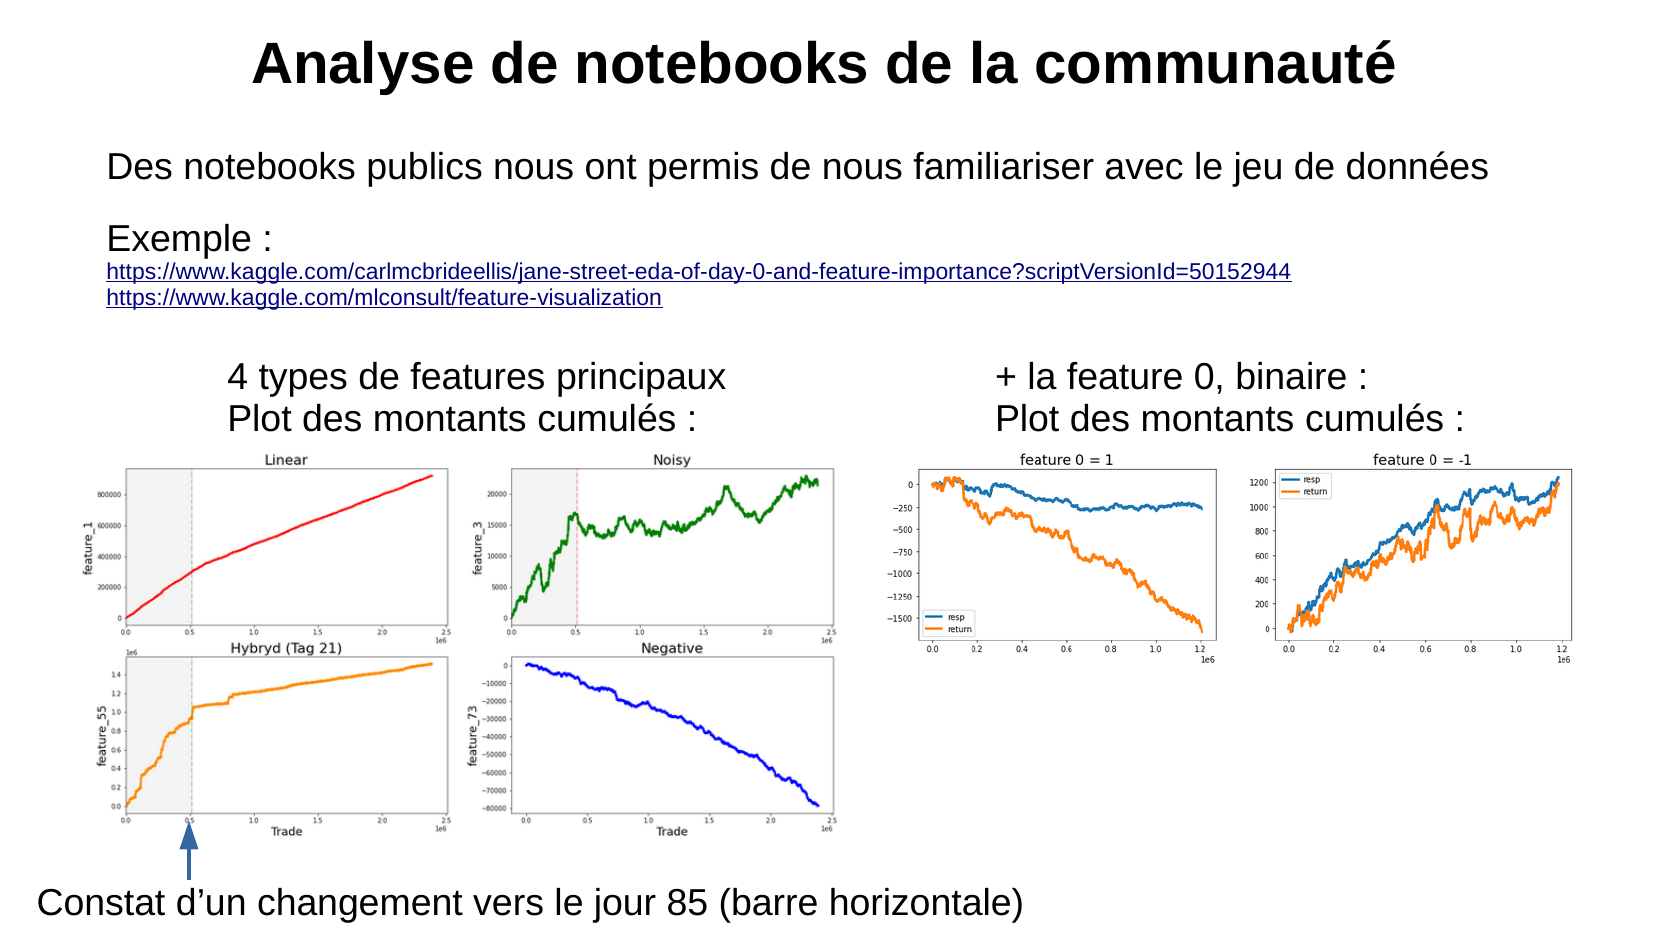

Analyse de notebooks de la communauté
# Des notebooks publics nous ont permis de nous familiariser avec le jeu de données
Exemple :
https://www.kaggle.com/carlmcbrideellis/jane-street-eda-of-day-0-and-feature-importance?scriptVersionId=50152944
https://www.kaggle.com/mlconsult/feature-visualization
4 types de features principaux
Plot des montants cumulés :
+ la feature 0, binaire :
Plot des montants cumulés :
Constat d’un changement vers le jour 85 (barre horizontale)